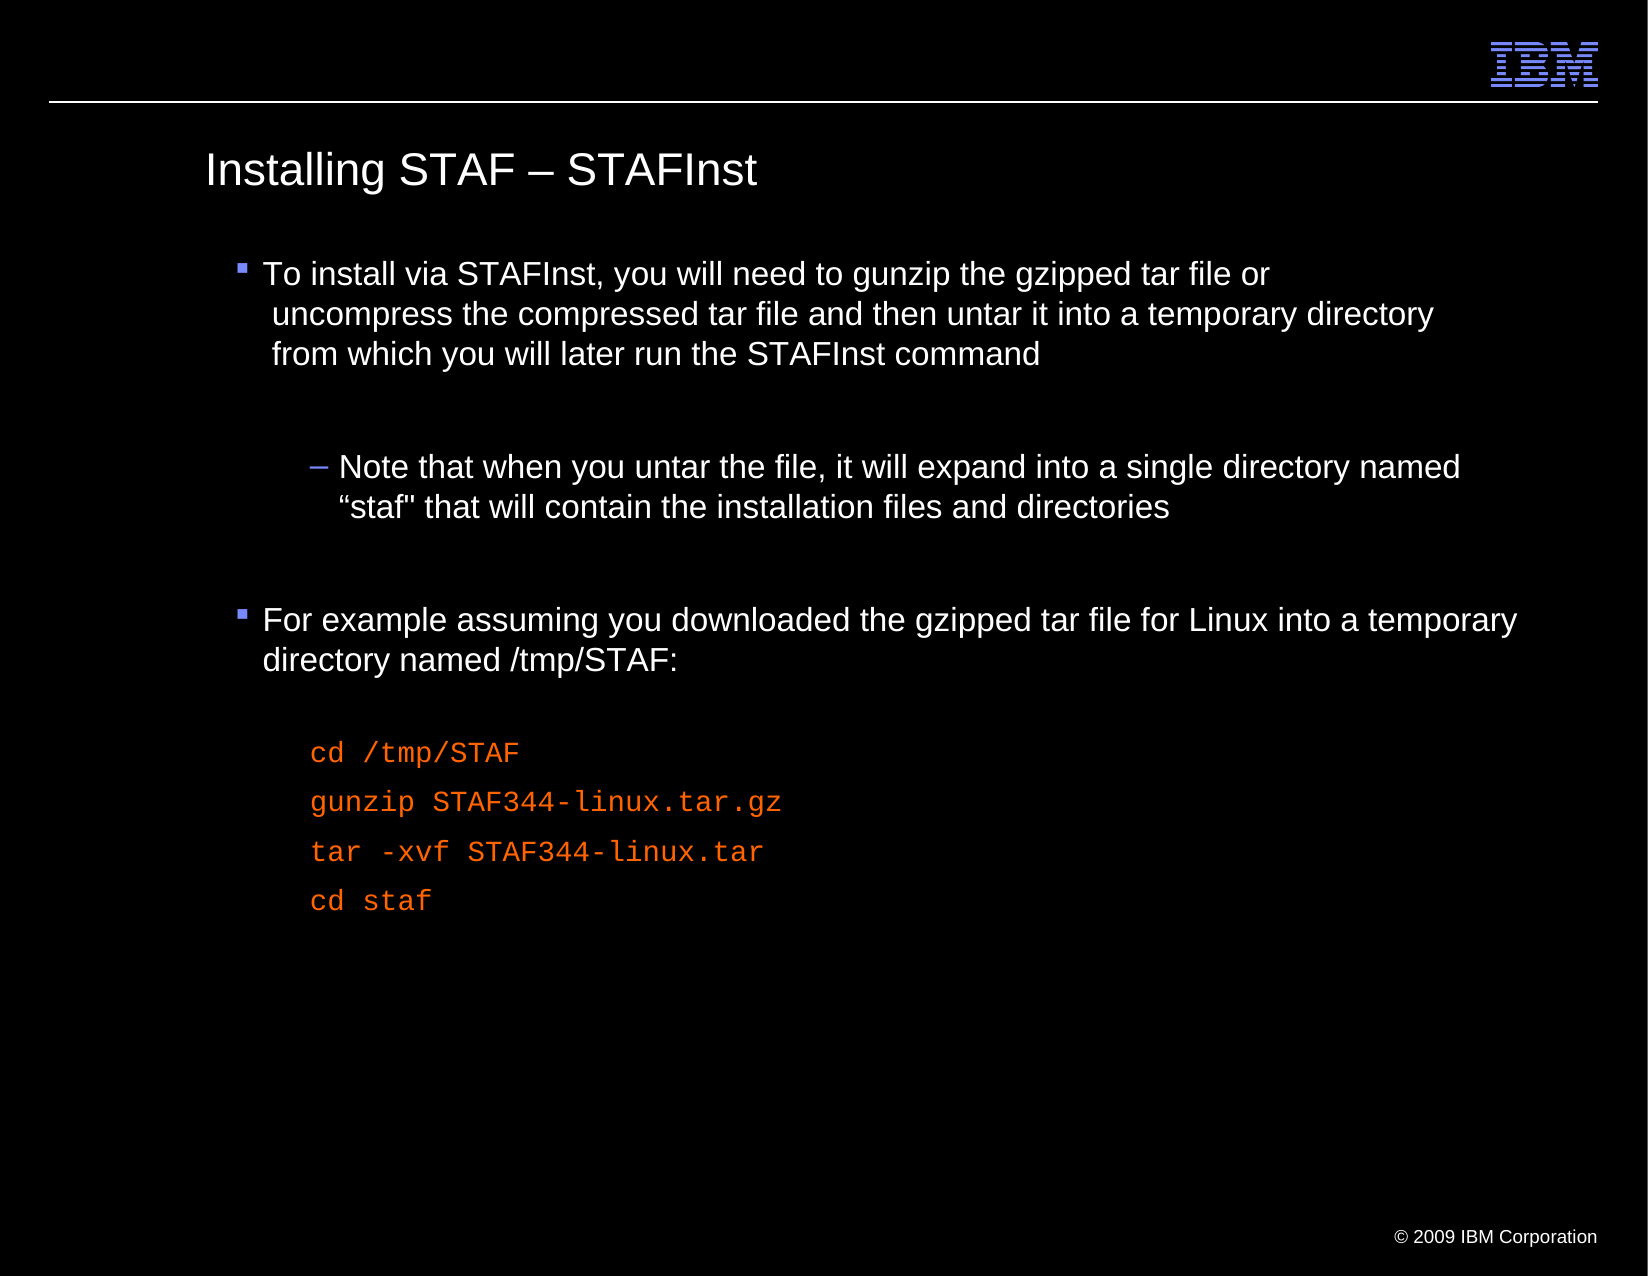

# Installing STAF – STAFInst
To install via STAFInst, you will need to gunzip the gzipped tar file or
 uncompress the compressed tar file and then untar it into a temporary directory
 from which you will later run the STAFInst command
Note that when you untar the file, it will expand into a single directory named
“staf" that will contain the installation files and directories
For example assuming you downloaded the gzipped tar file for Linux into a temporary directory named /tmp/STAF:
cd /tmp/STAF
gunzip STAF344-linux.tar.gz
tar -xvf STAF344-linux.tar
cd staf